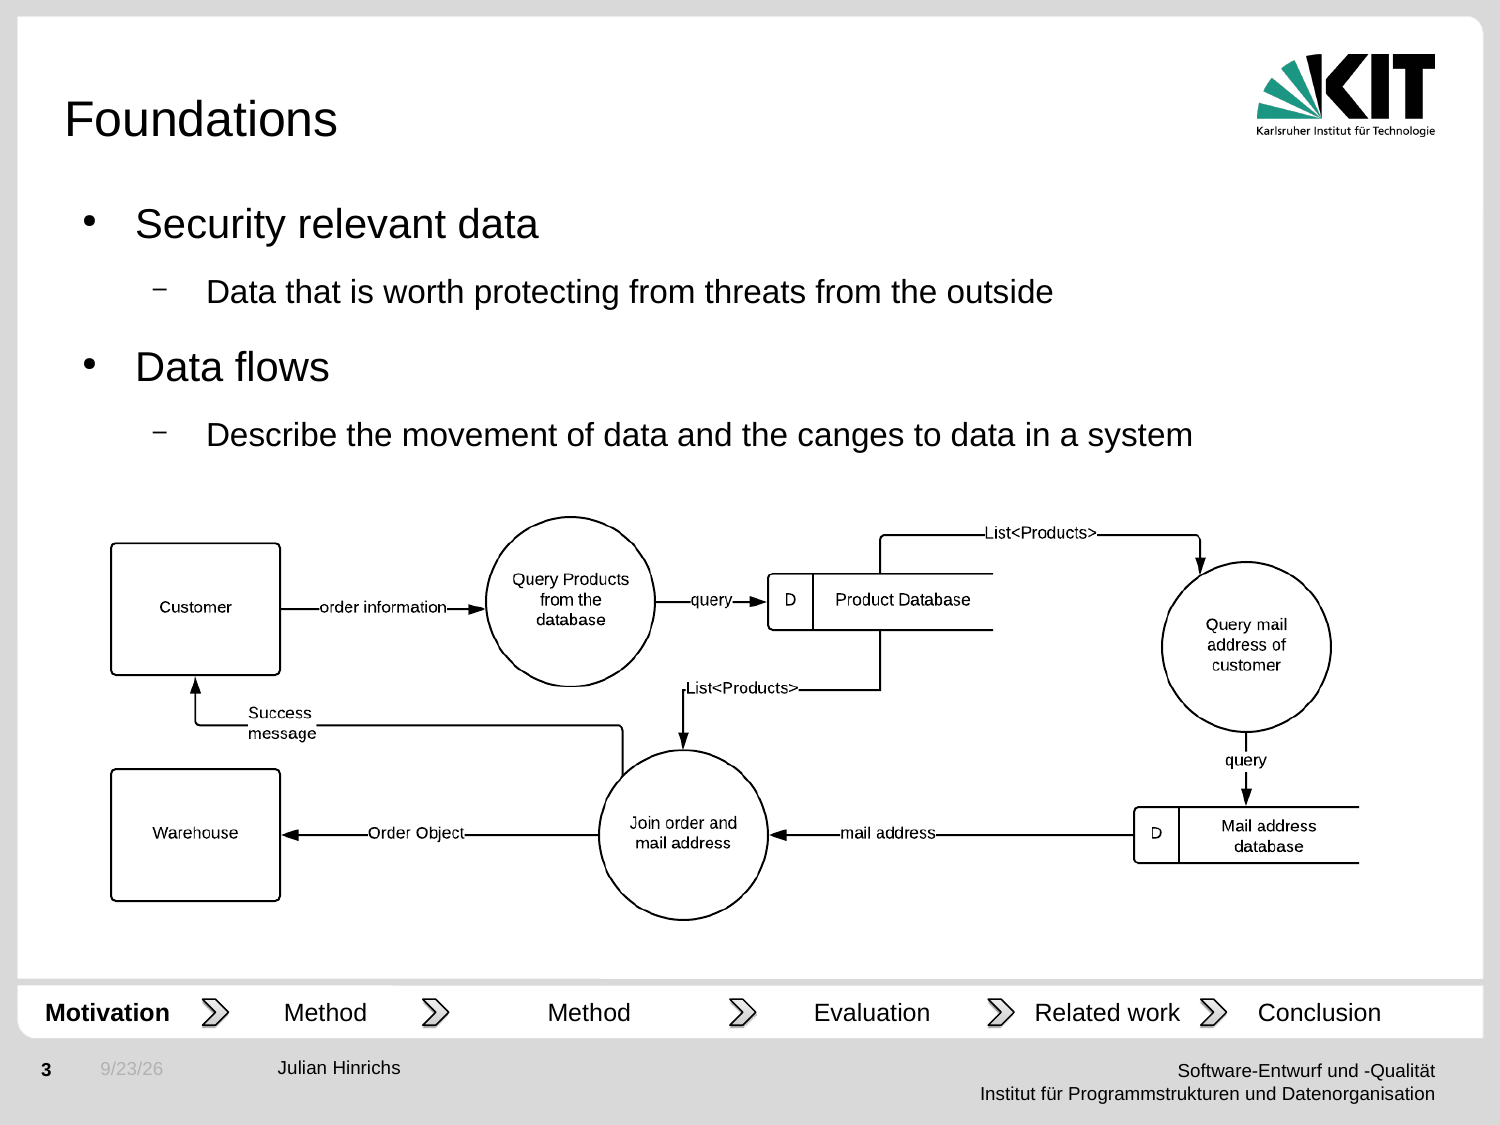

# Foundations
Security relevant data
Data that is worth protecting from threats from the outside
Data flows
Describe the movement of data and the canges to data in a system
Motivation
Method
Method
Evaluation
Related work
Conclusion